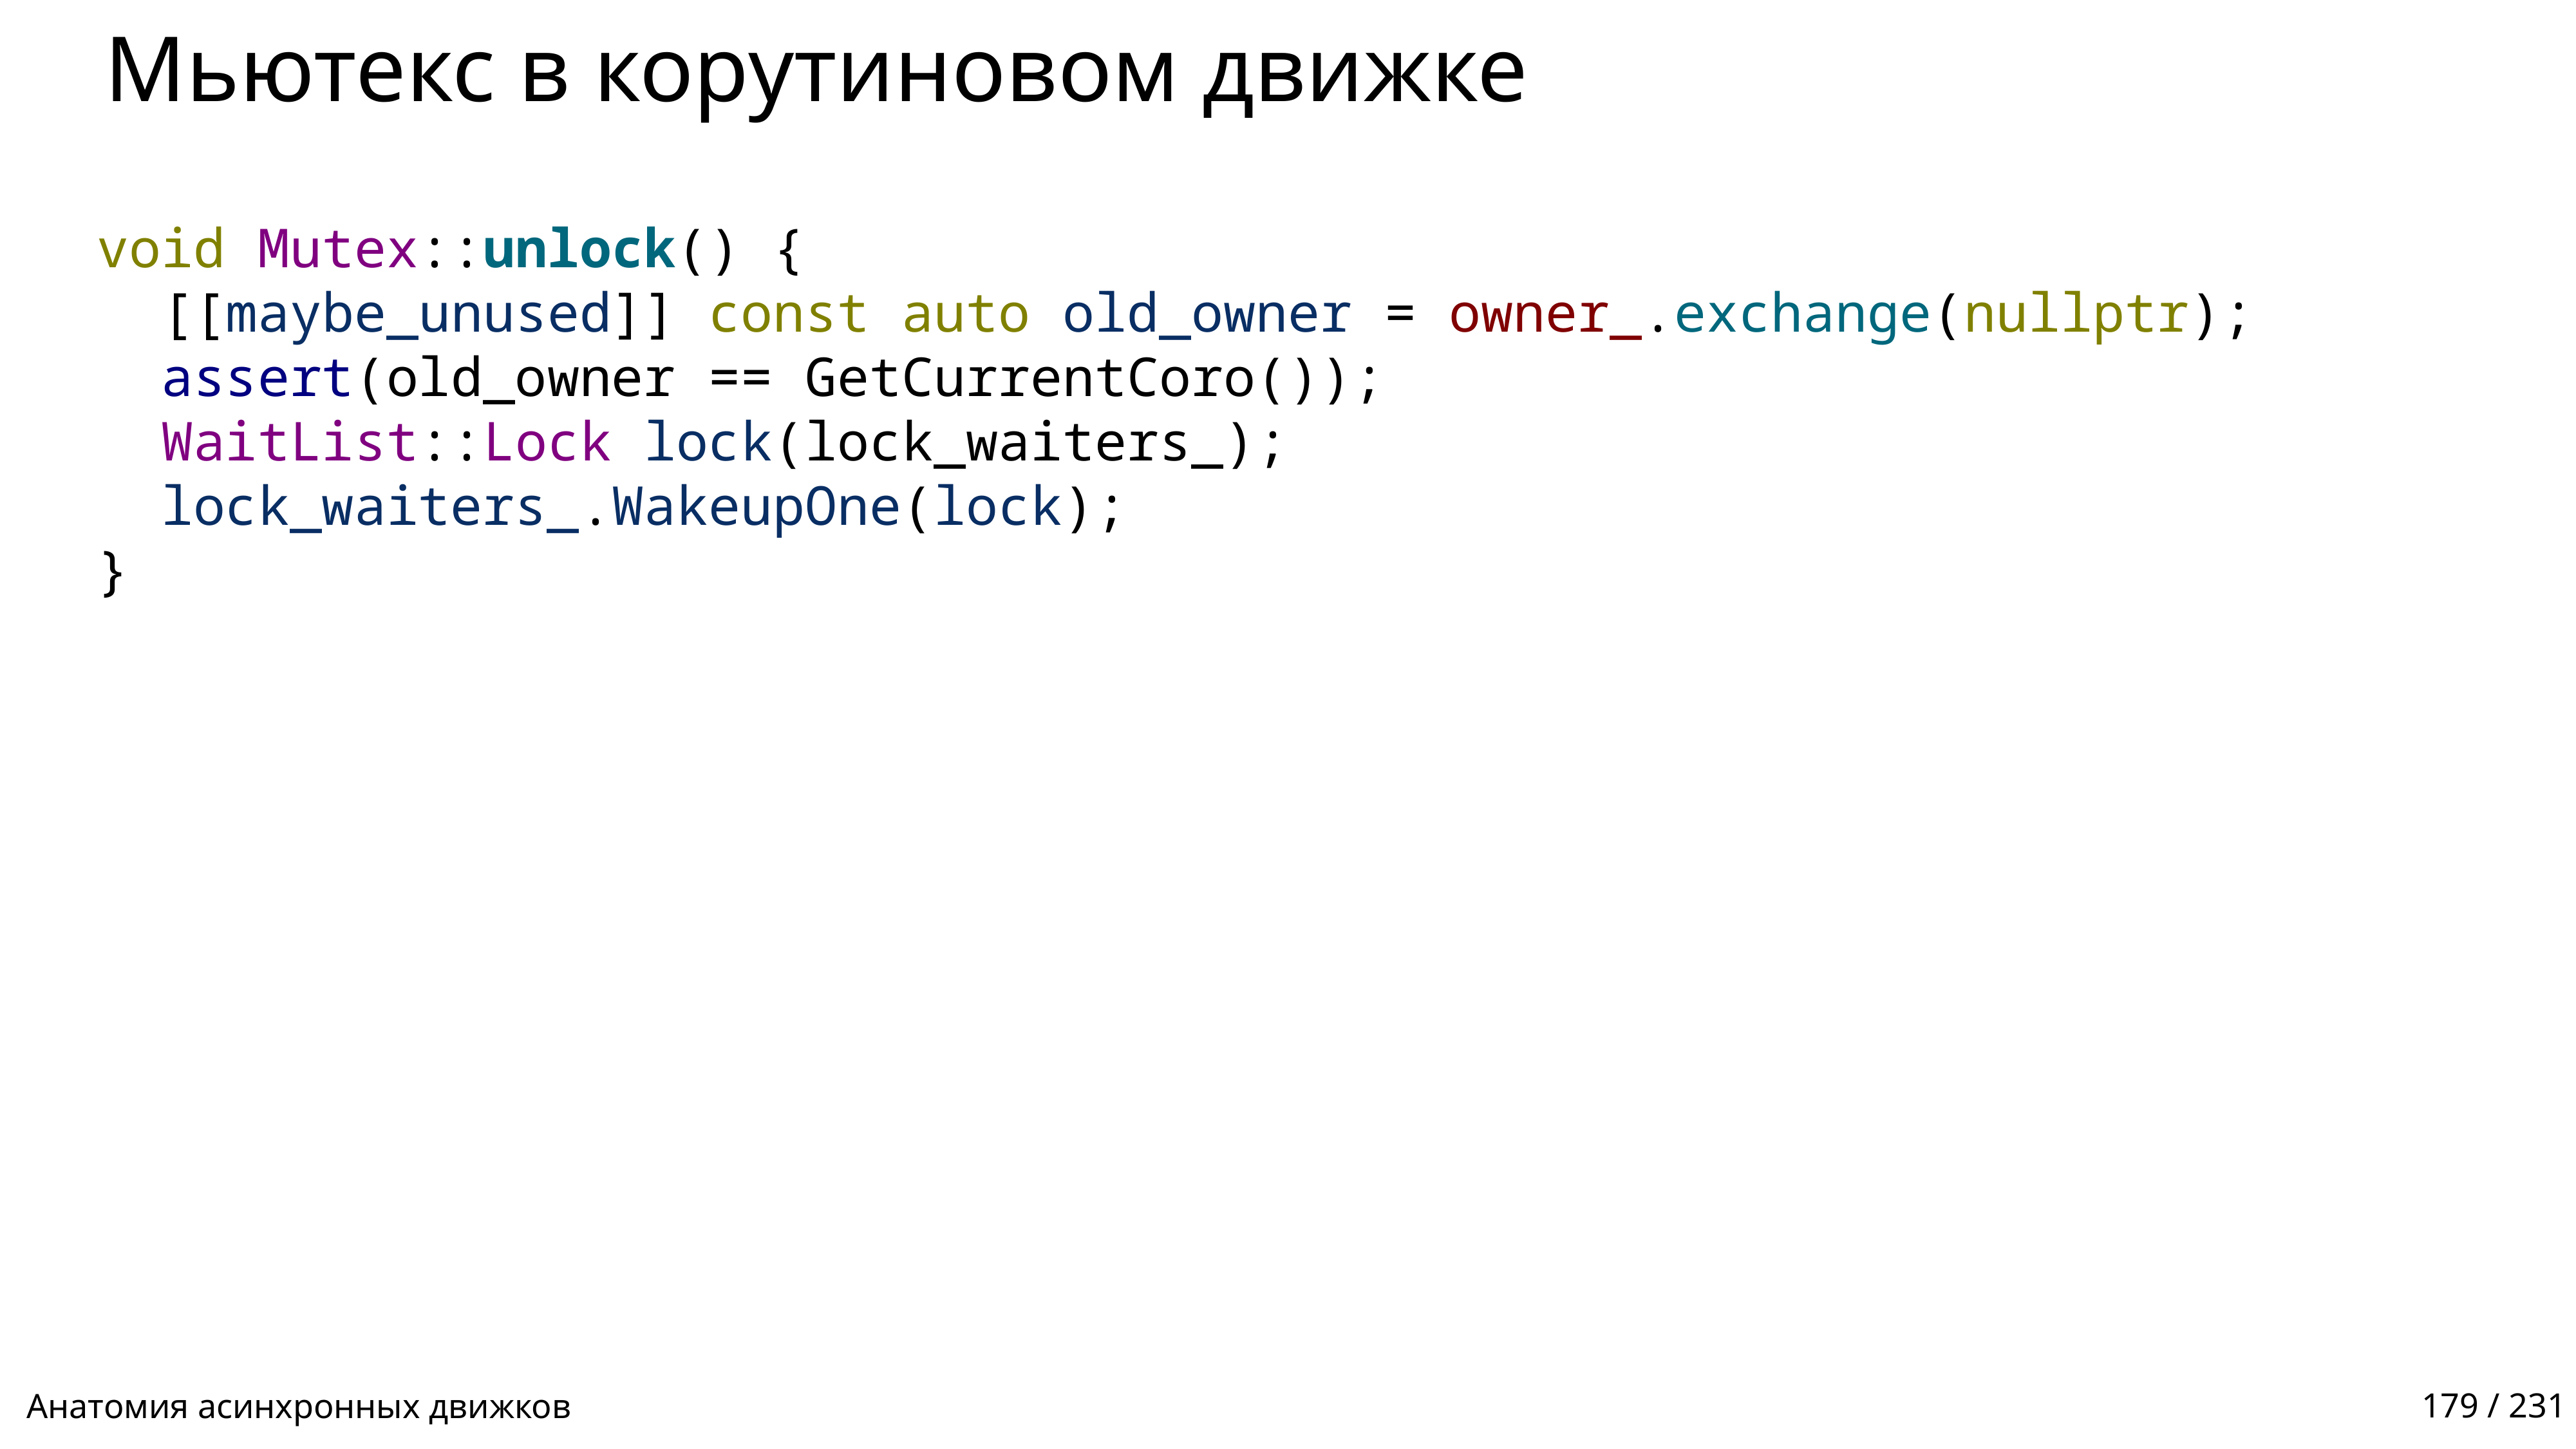

# Мьютекс в корутиновом движке
void Mutex::unlock() {
 [[maybe_unused]] const auto old_owner = owner_.exchange(nullptr);
 assert(old_owner == GetCurrentCoro());
 WaitList::Lock lock(lock_waiters_);
 lock_waiters_.WakeupOne(lock);
}
Анатомия асинхронных движков